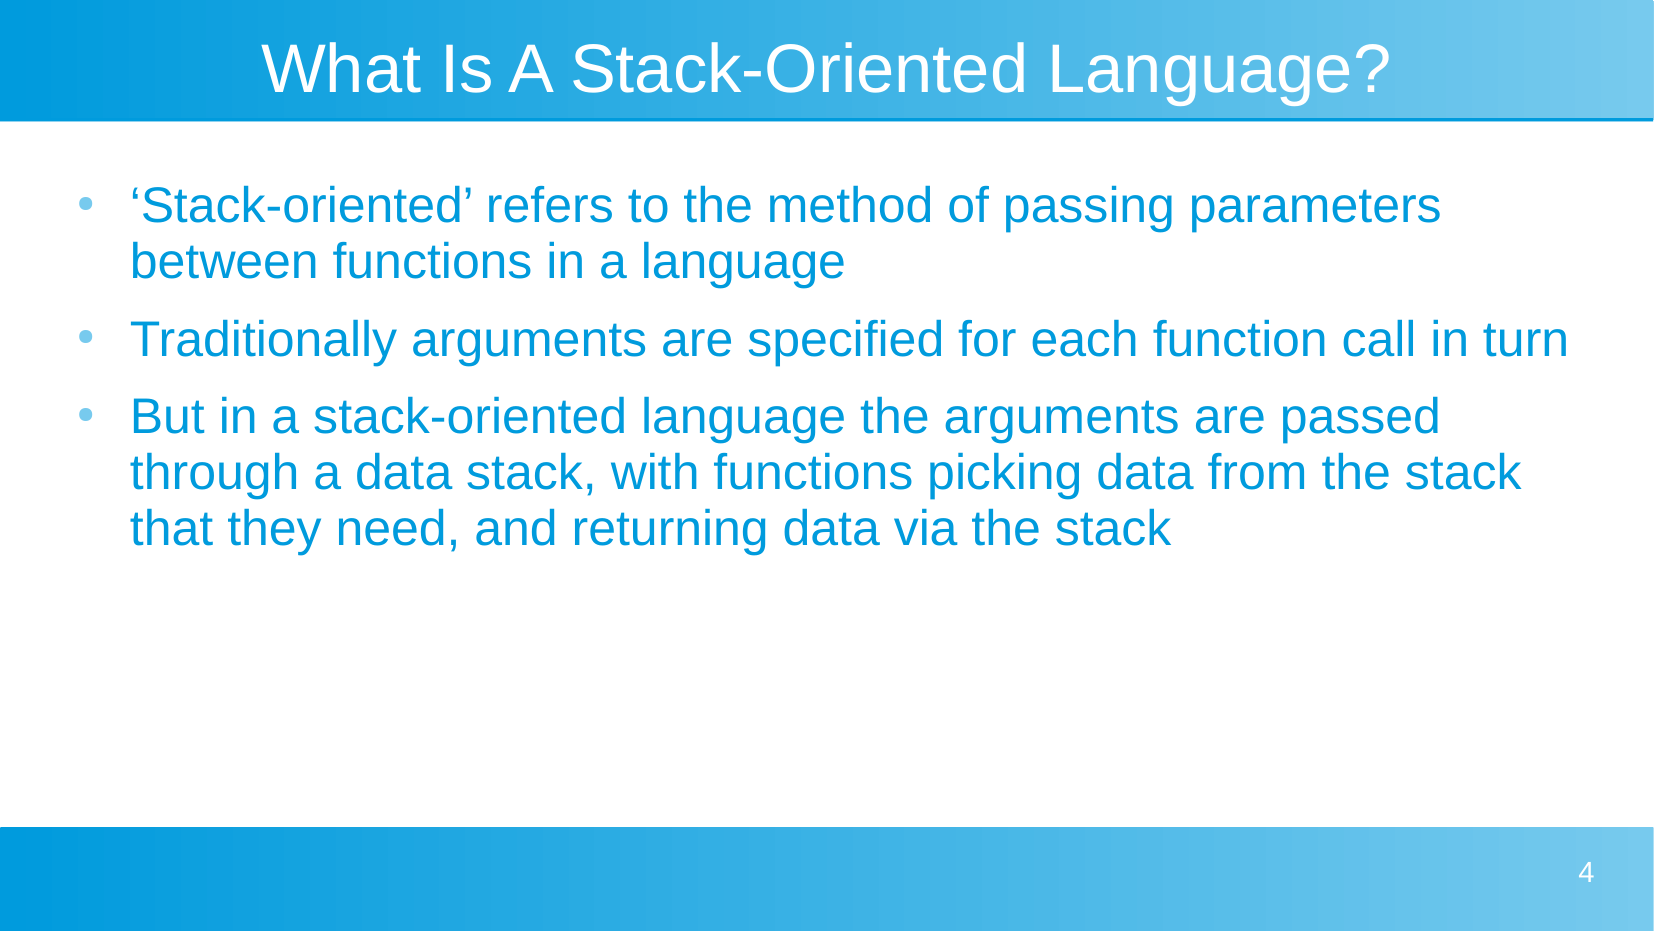

# What Is A Stack-Oriented Language?
‘Stack-oriented’ refers to the method of passing parameters between functions in a language
Traditionally arguments are specified for each function call in turn
But in a stack-oriented language the arguments are passed through a data stack, with functions picking data from the stack that they need, and returning data via the stack
4